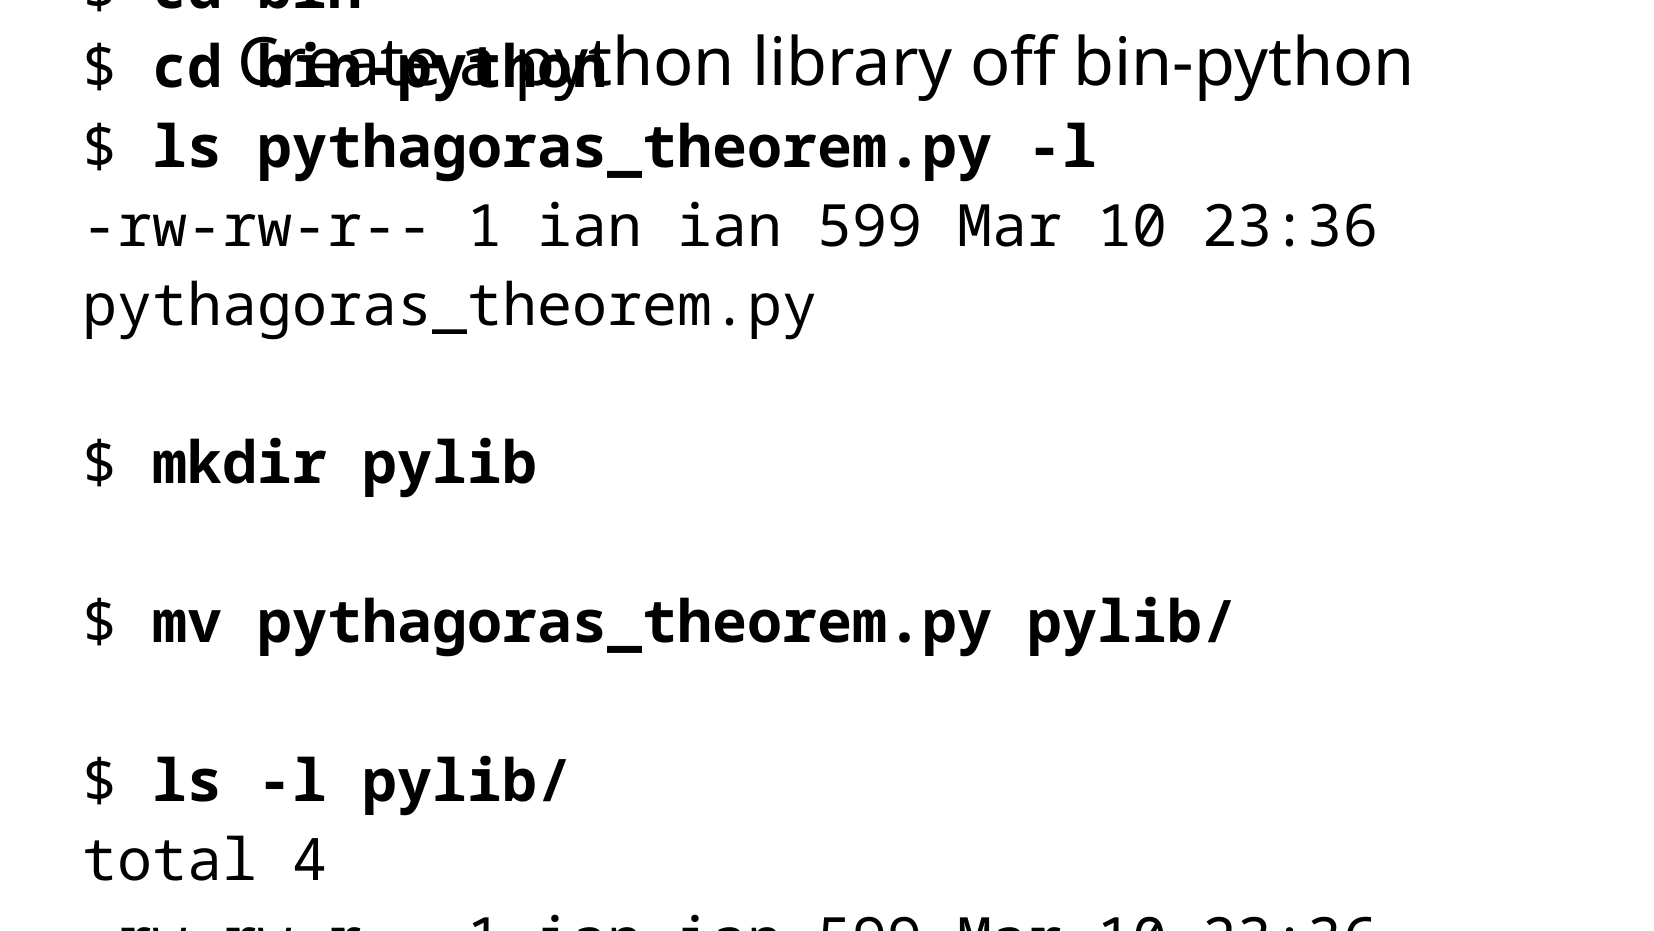

$ cd bin
$ cd bin-python
$ ls pythagoras_theorem.py -l
-rw-rw-r-- 1 ian ian 599 Mar 10 23:36 pythagoras_theorem.py
$ mkdir pylib
$ mv pythagoras_theorem.py pylib/
$ ls -l pylib/
total 4
-rw-rw-r-- 1 ian ian 599 Mar 10 23:36 pythagoras_theorem.py
# Create a python library off bin-python